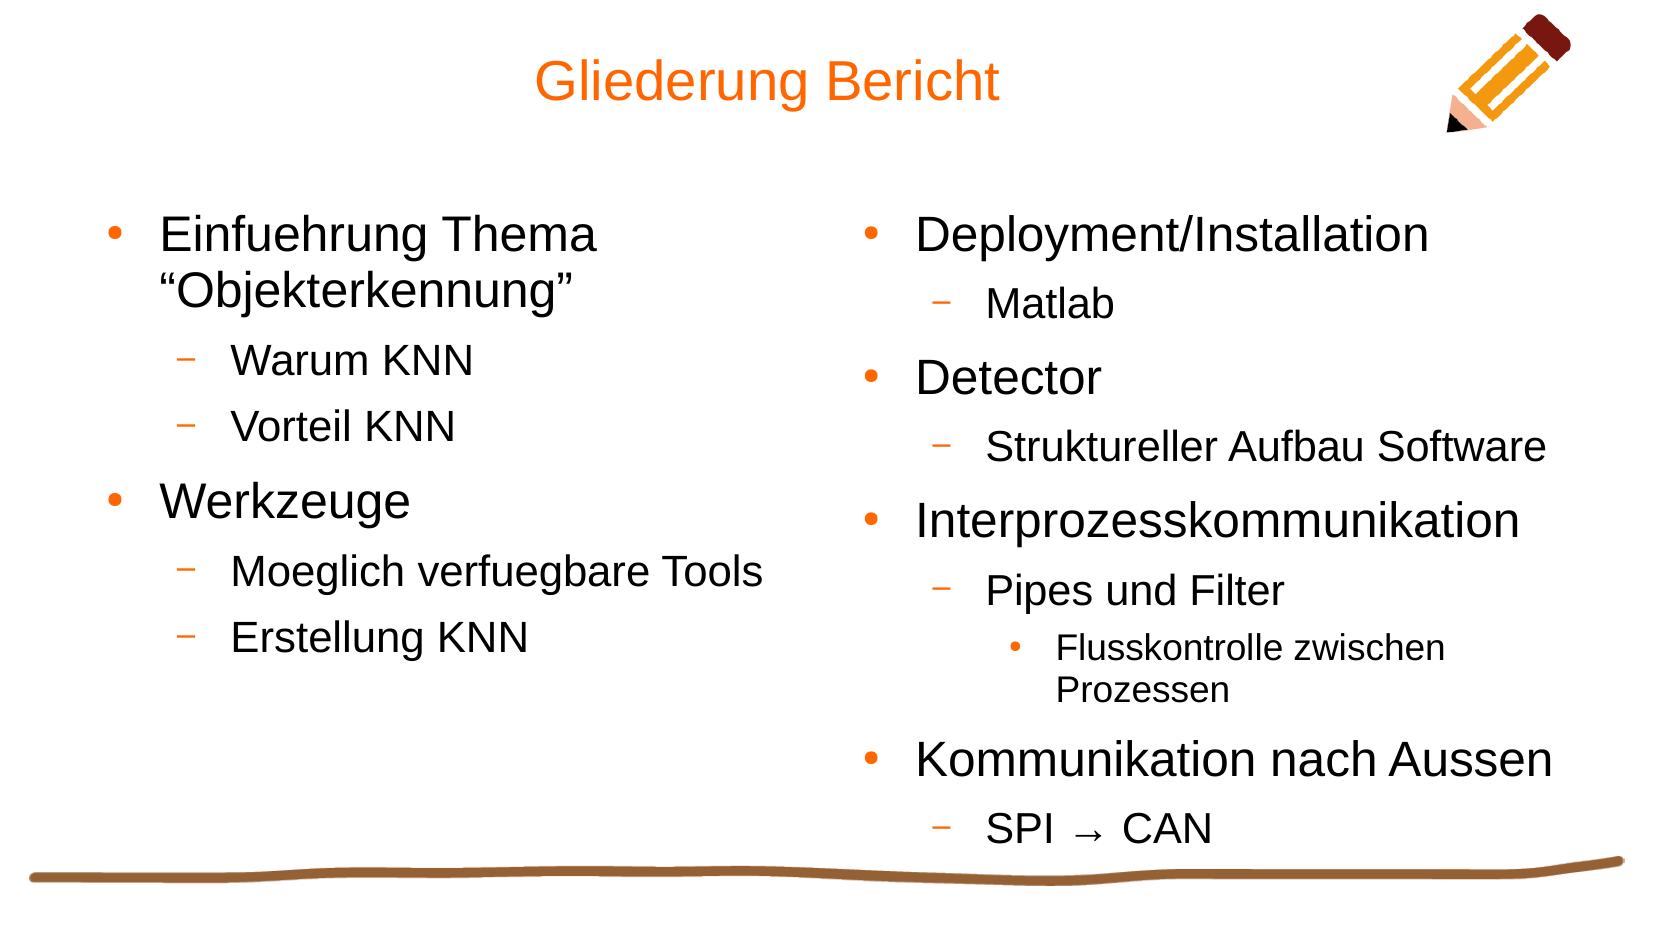

# Gliederung Bericht
Einfuehrung Thema “Objekterkennung”
Warum KNN
Vorteil KNN
Werkzeuge
Moeglich verfuegbare Tools
Erstellung KNN
Deployment/Installation
Matlab
Detector
Struktureller Aufbau Software
Interprozesskommunikation
Pipes und Filter
Flusskontrolle zwischen Prozessen
Kommunikation nach Aussen
SPI → CAN